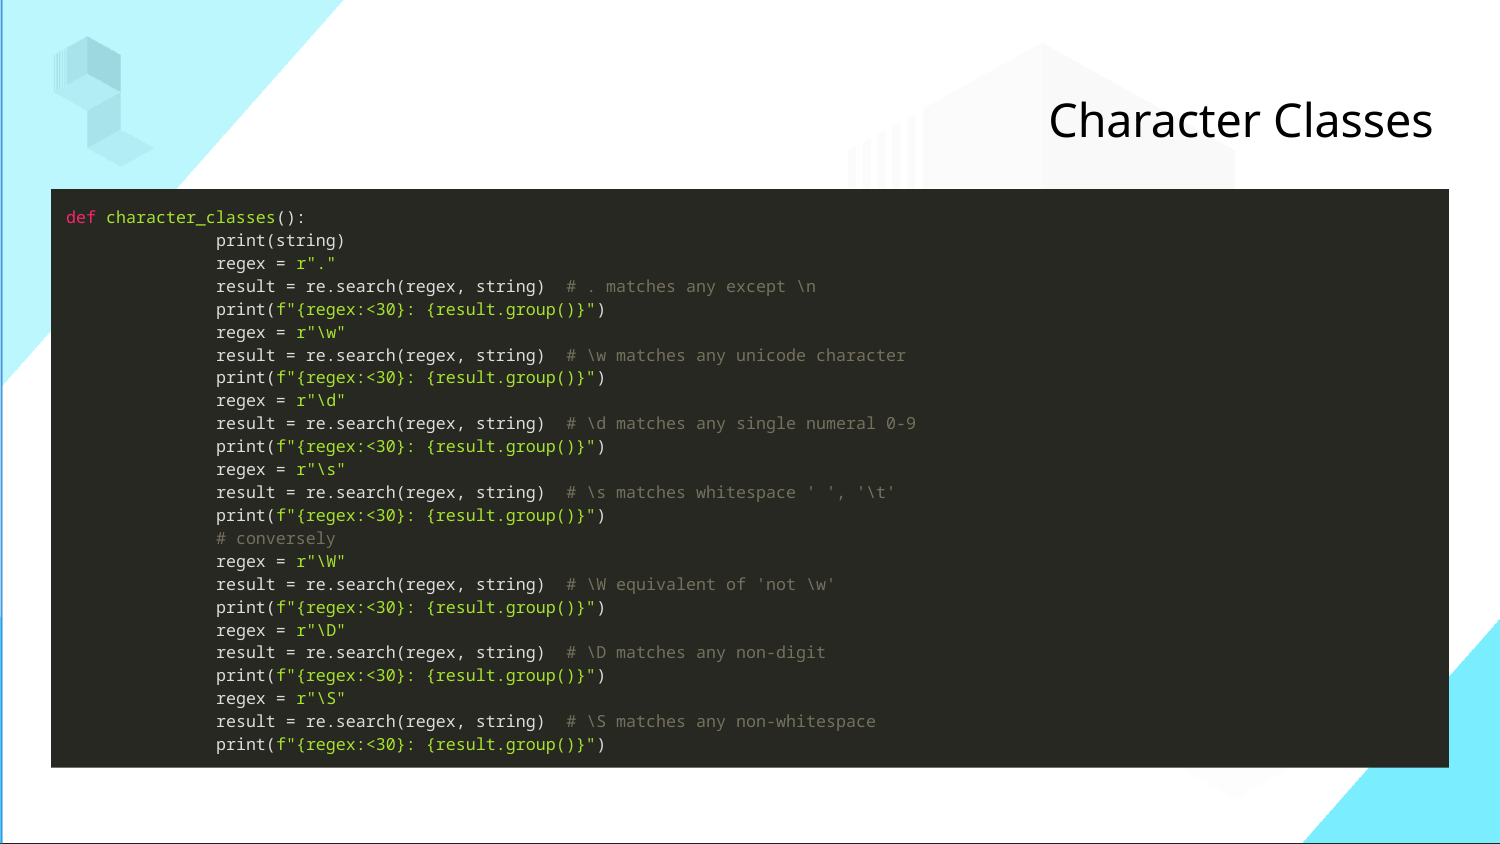

# Character Classes
def character_classes():
	print(string)
	regex = r"."
	result = re.search(regex, string) # . matches any except \n
	print(f"{regex:<30}: {result.group()}")
	regex = r"\w"
	result = re.search(regex, string) # \w matches any unicode character
	print(f"{regex:<30}: {result.group()}")
	regex = r"\d"
	result = re.search(regex, string) # \d matches any single numeral 0-9
	print(f"{regex:<30}: {result.group()}")
	regex = r"\s"
	result = re.search(regex, string) # \s matches whitespace ' ', '\t'
	print(f"{regex:<30}: {result.group()}")
	# conversely
	regex = r"\W"
	result = re.search(regex, string) # \W equivalent of 'not \w'
	print(f"{regex:<30}: {result.group()}")
	regex = r"\D"
	result = re.search(regex, string) # \D matches any non-digit
	print(f"{regex:<30}: {result.group()}")
	regex = r"\S"
	result = re.search(regex, string) # \S matches any non-whitespace
	print(f"{regex:<30}: {result.group()}")